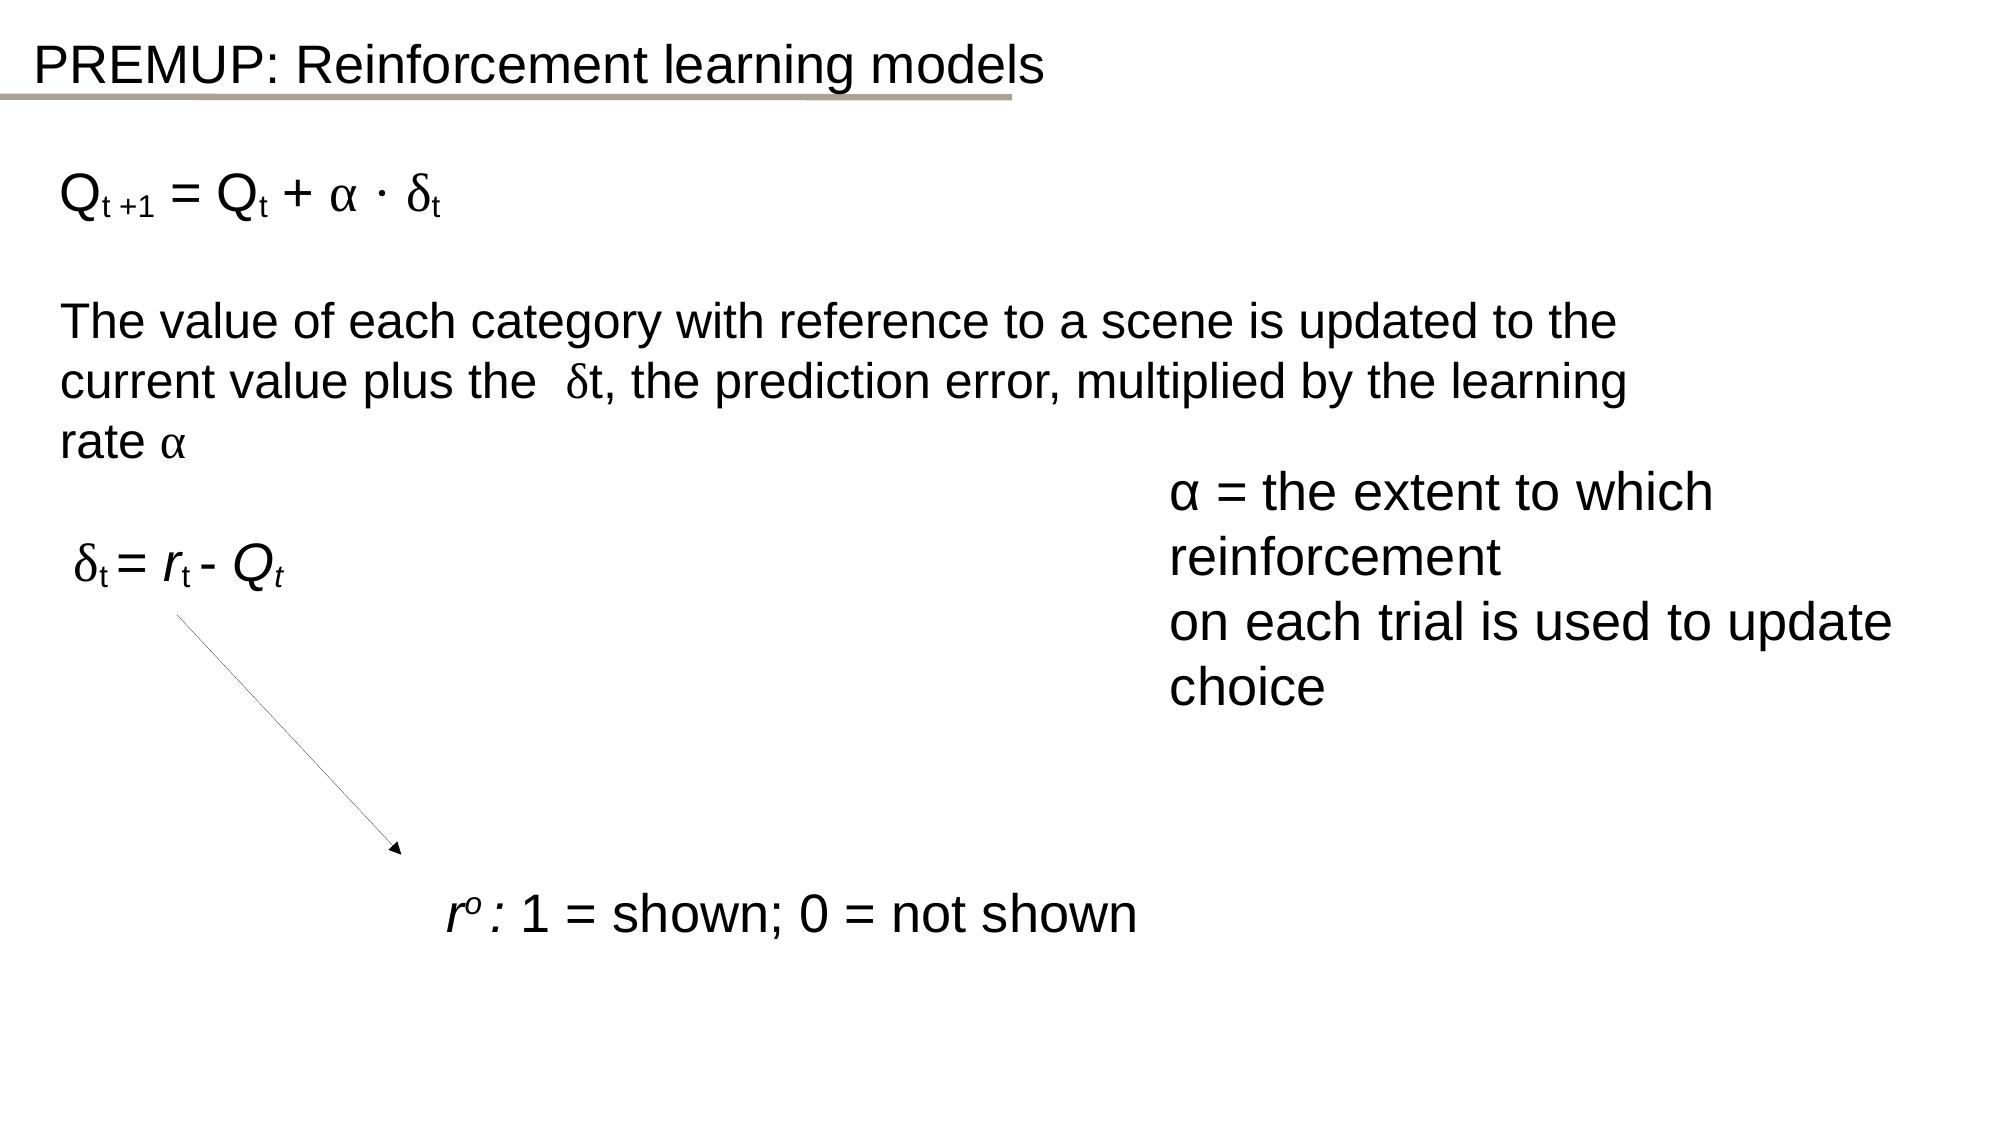

PREMUP: Reinforcement learning models
Qt +1 = Qt + α · δt
The value of each category with reference to a scene is updated to the current value plus the δt, the prediction error, multiplied by the learning rate α
α = the extent to which reinforcement
on each trial is used to update choice
δt = rt - Qt
ro : 1 = shown; 0 = not shown